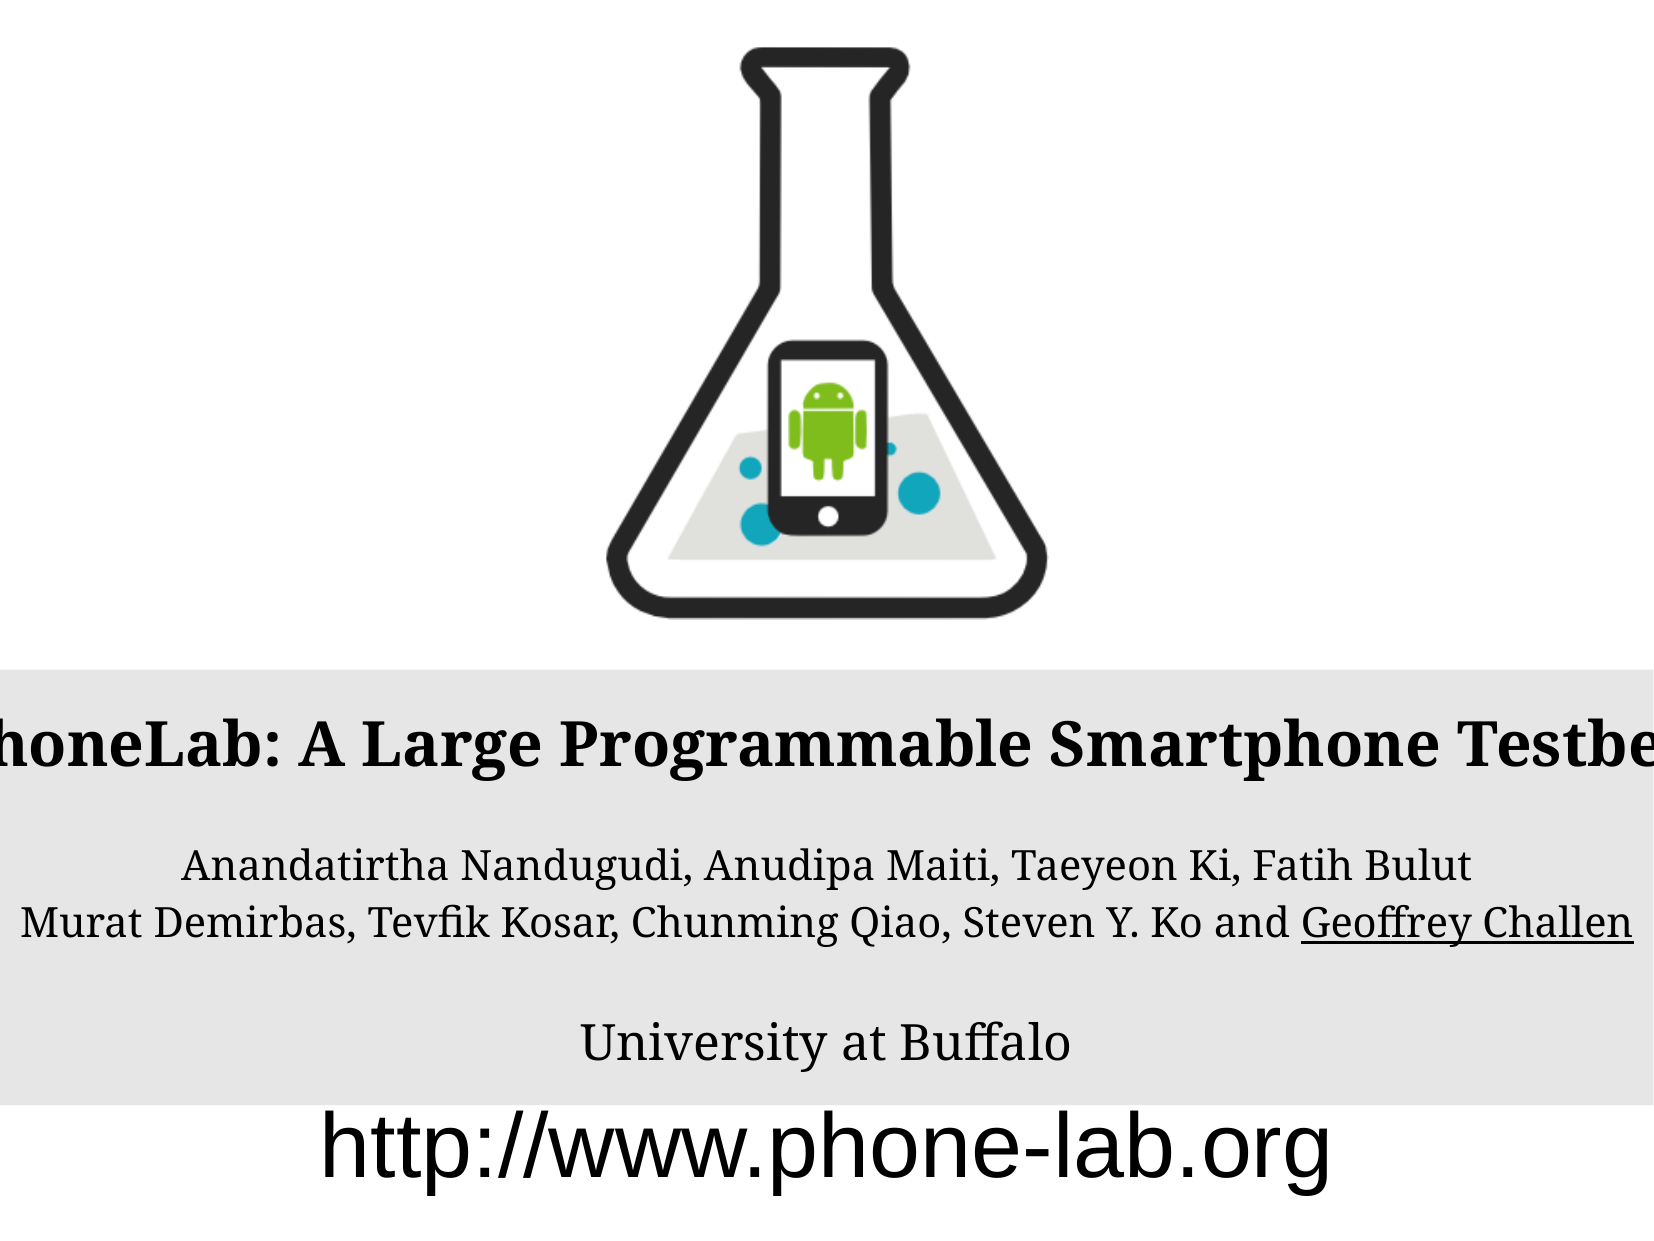

PhoneLab: A Large Programmable Smartphone Testbed
Anandatirtha Nandugudi, Anudipa Maiti, Taeyeon Ki, Fatih Bulut
Murat Demirbas, Tevfik Kosar, Chunming Qiao, Steven Y. Ko and Geoffrey Challen
University at Buffalo
http://www.phone-lab.org